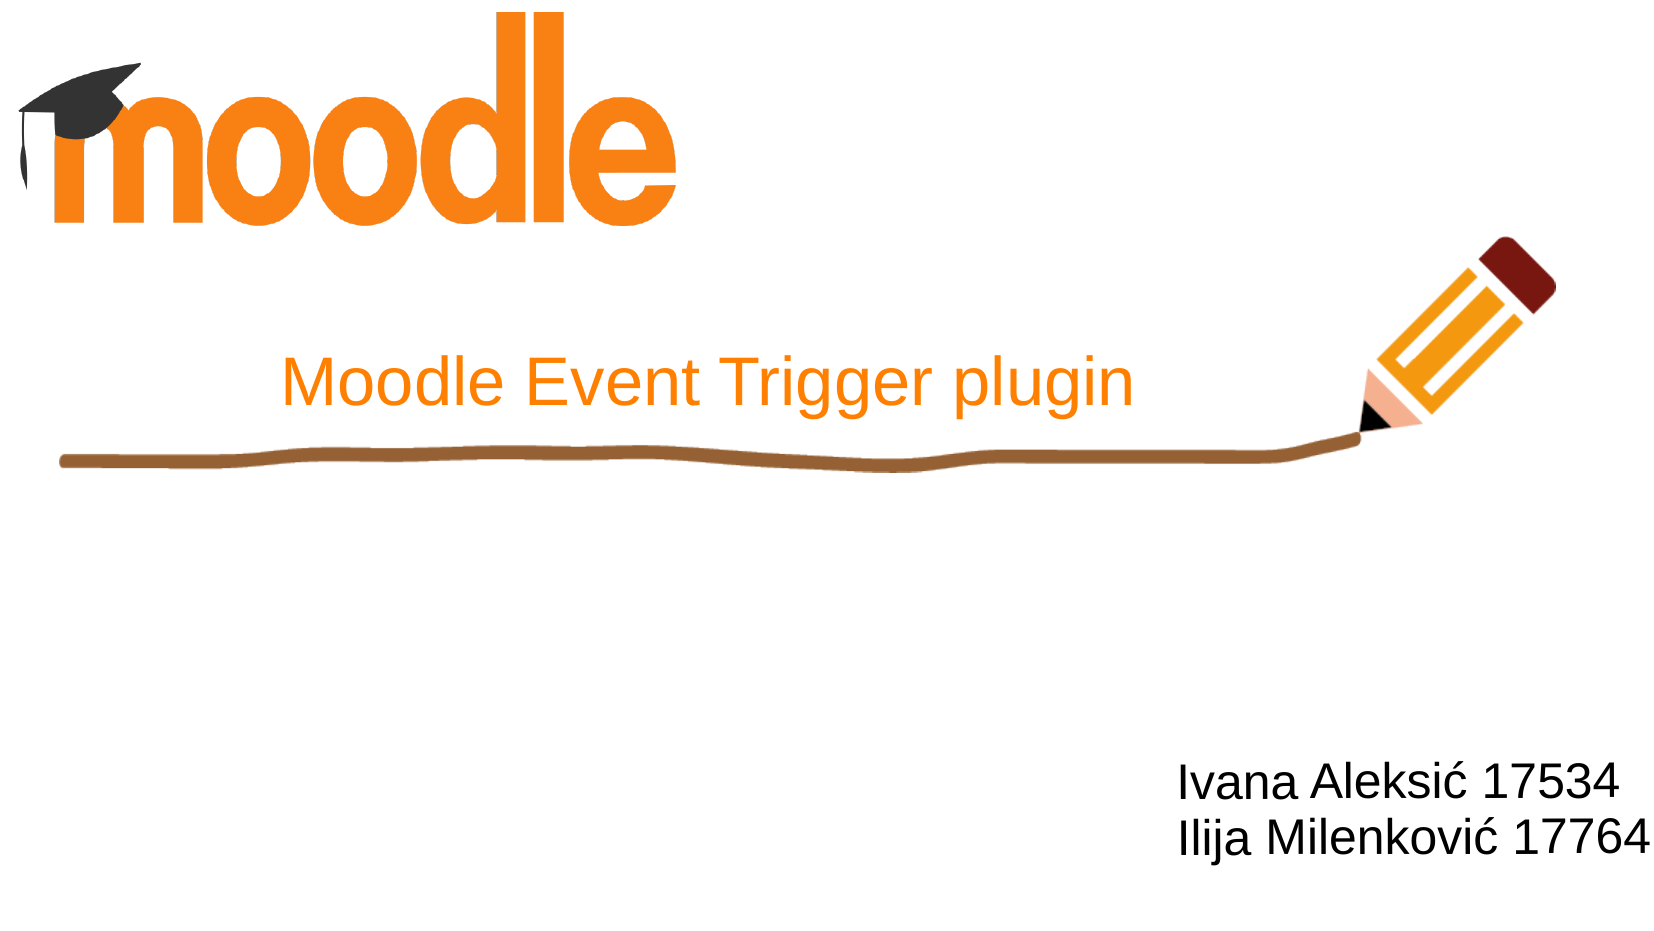

# Moodle Event Trigger plugin
Ivana Aleksić 17534
Ilija Milenković 17764